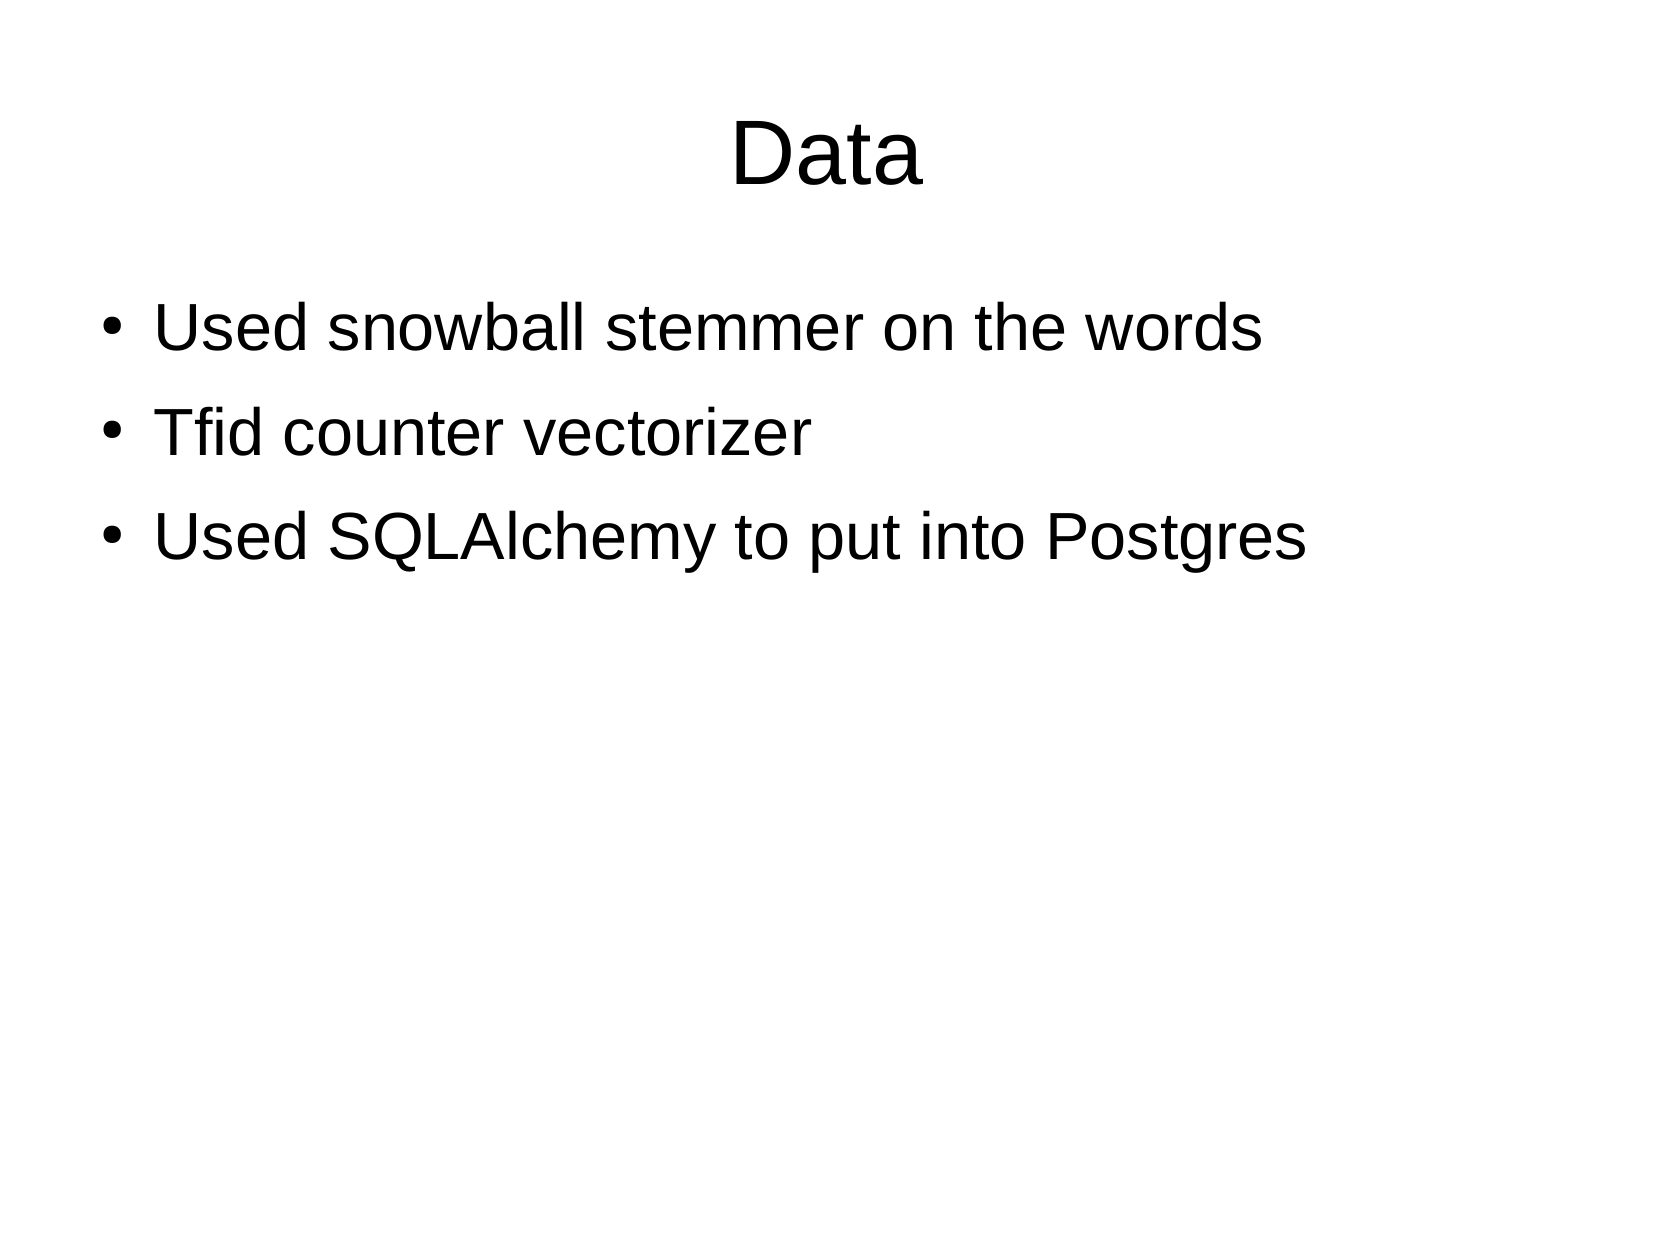

# Data
Used snowball stemmer on the words
Tfid counter vectorizer
Used SQLAlchemy to put into Postgres